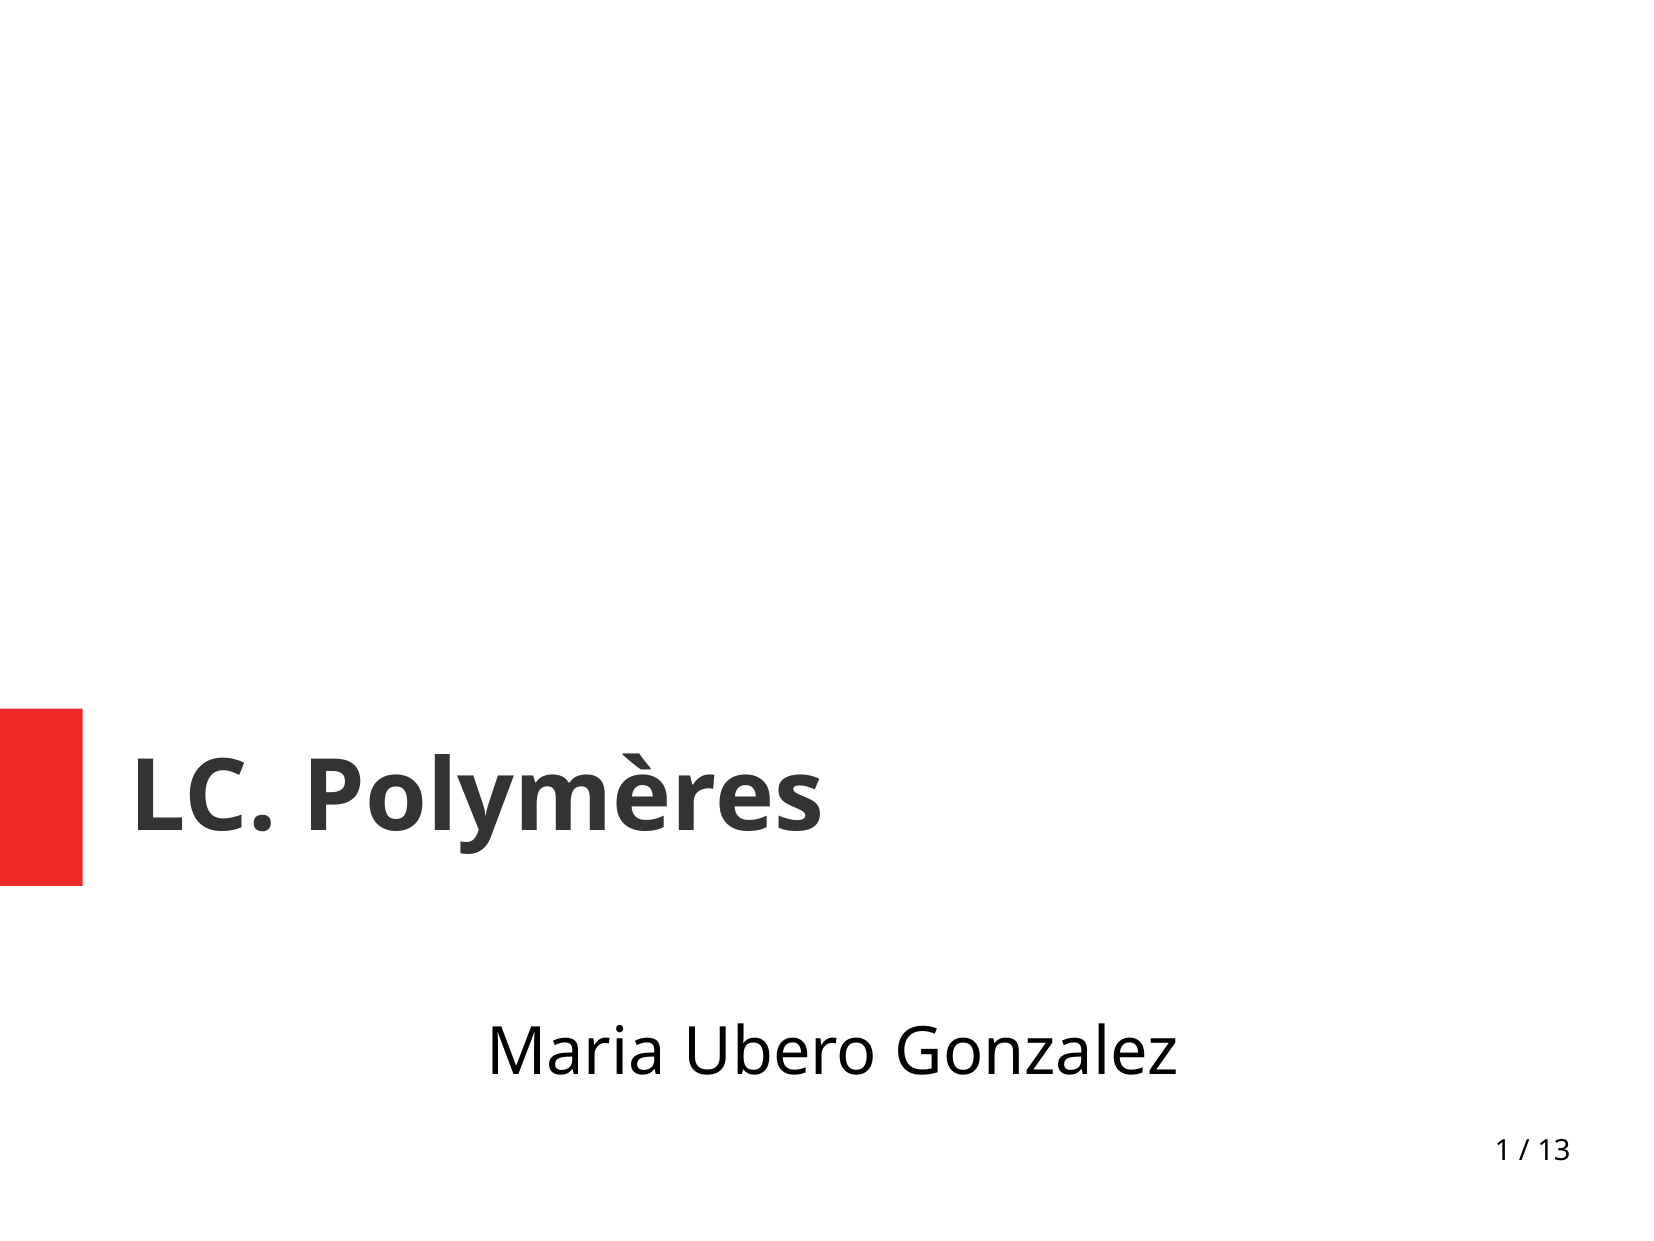

# LC. Polymères
Maria Ubero Gonzalez
1